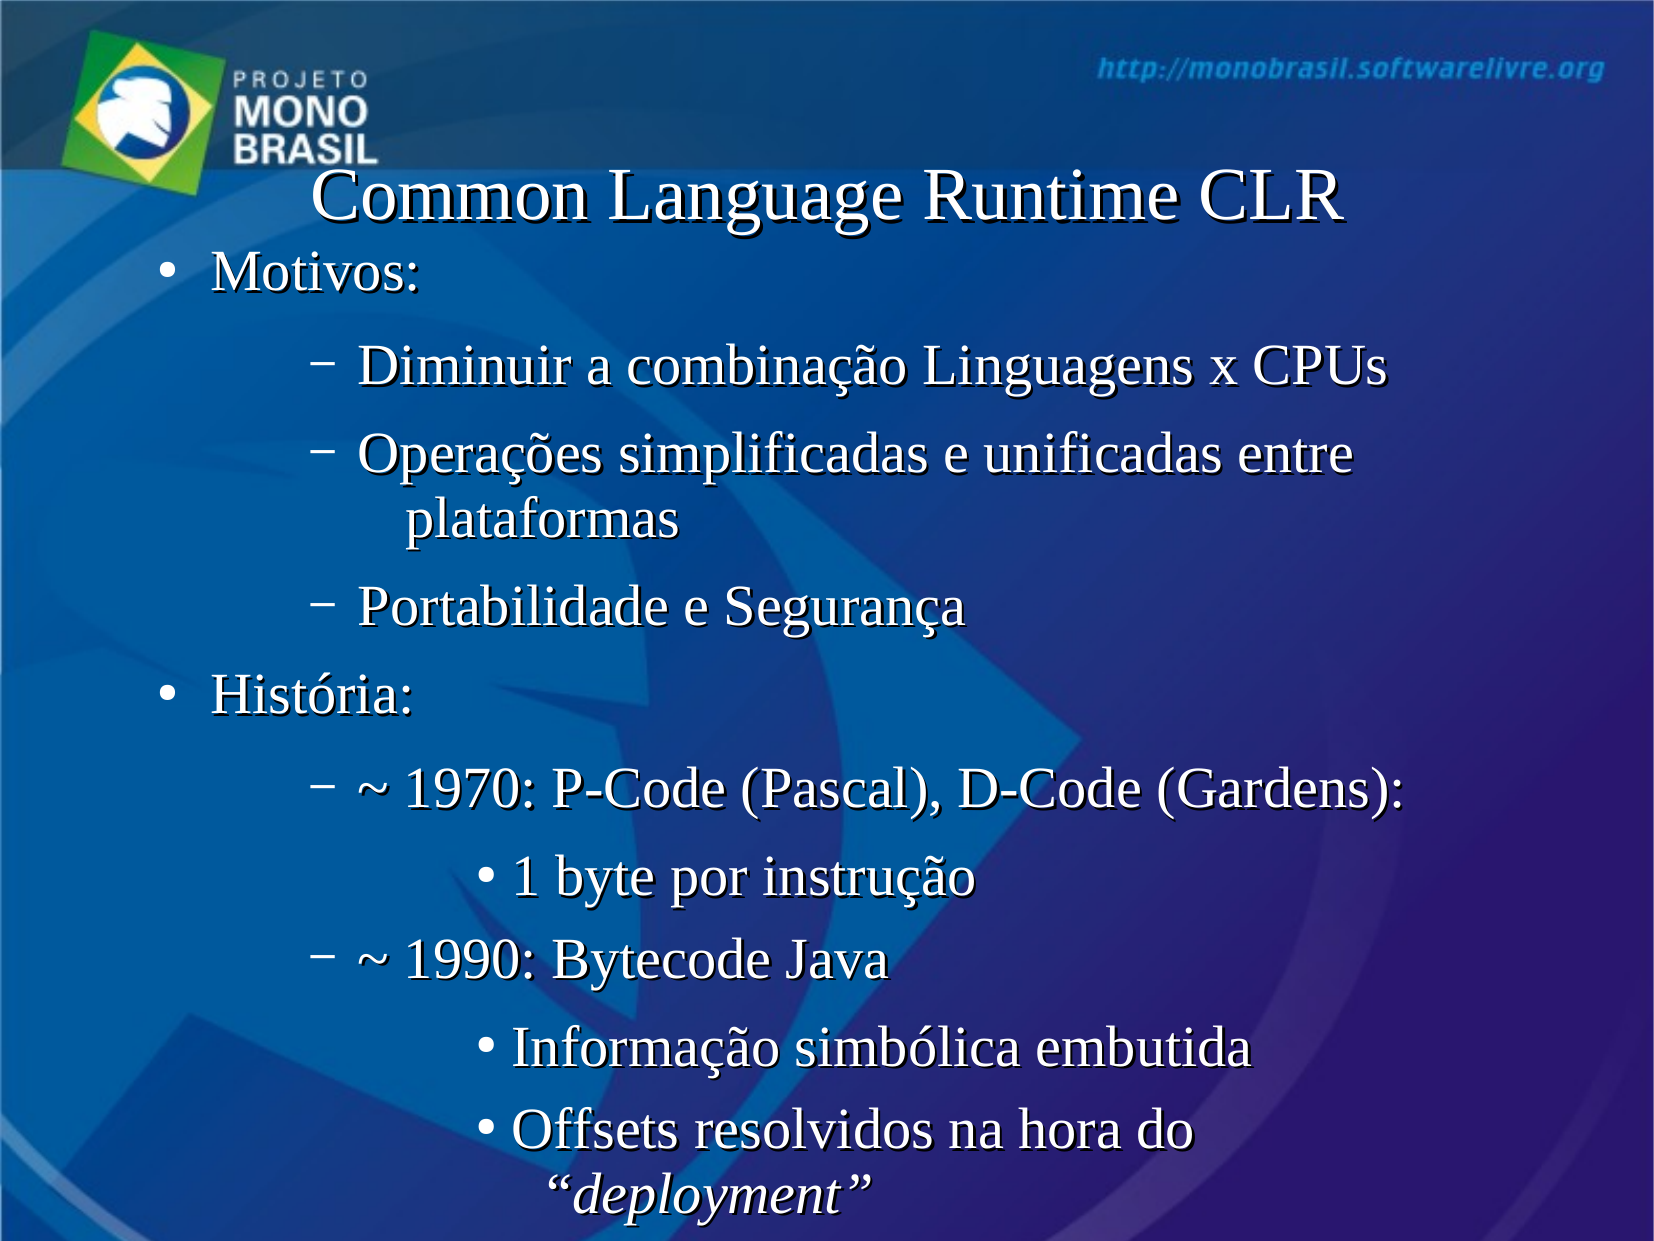

# Common Language Runtime CLR
Motivos:
Diminuir a combinação Linguagens x CPUs
Operações simplificadas e unificadas entre plataformas
Portabilidade e Segurança
História:
~ 1970: P-Code (Pascal), D-Code (Gardens):
1 byte por instrução
~ 1990: Bytecode Java
Informação simbólica embutida
Offsets resolvidos na hora do “deployment”